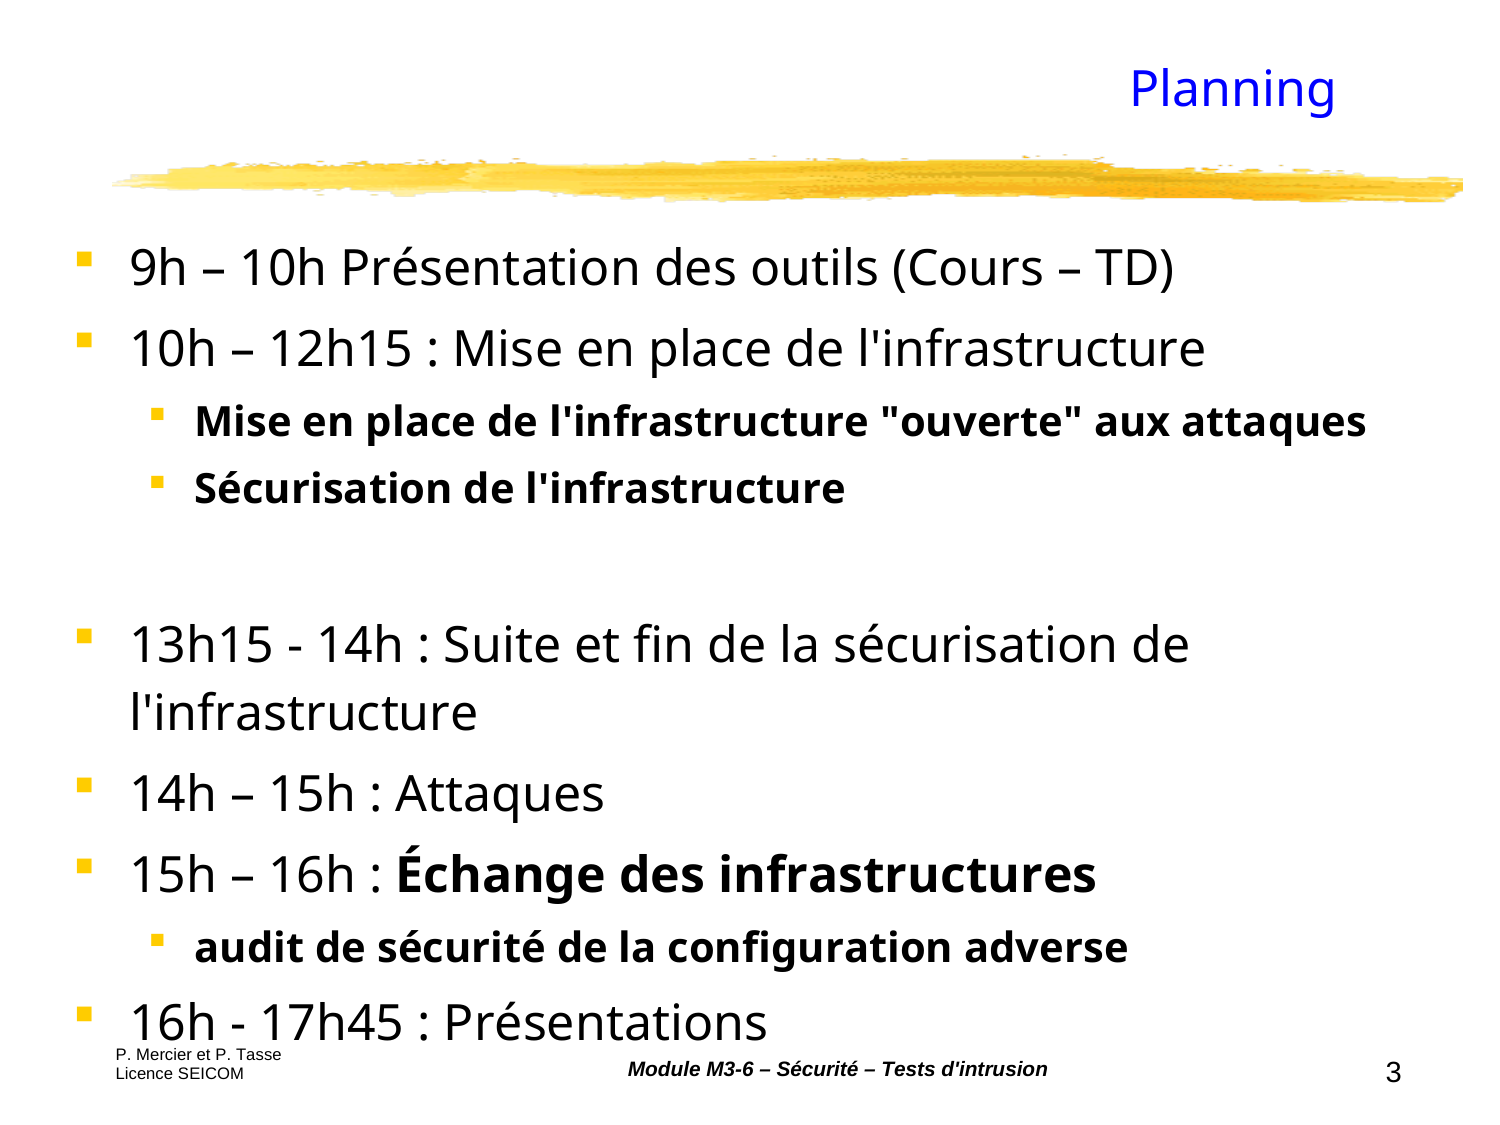

# Planning
9h – 10h Présentation des outils (Cours – TD)
10h – 12h15 : Mise en place de l'infrastructure
Mise en place de l'infrastructure "ouverte" aux attaques
Sécurisation de l'infrastructure
13h15 - 14h : Suite et fin de la sécurisation de l'infrastructure
14h – 15h : Attaques
15h – 16h : Échange des infrastructures
audit de sécurité de la configuration adverse
16h - 17h45 : Présentations
3